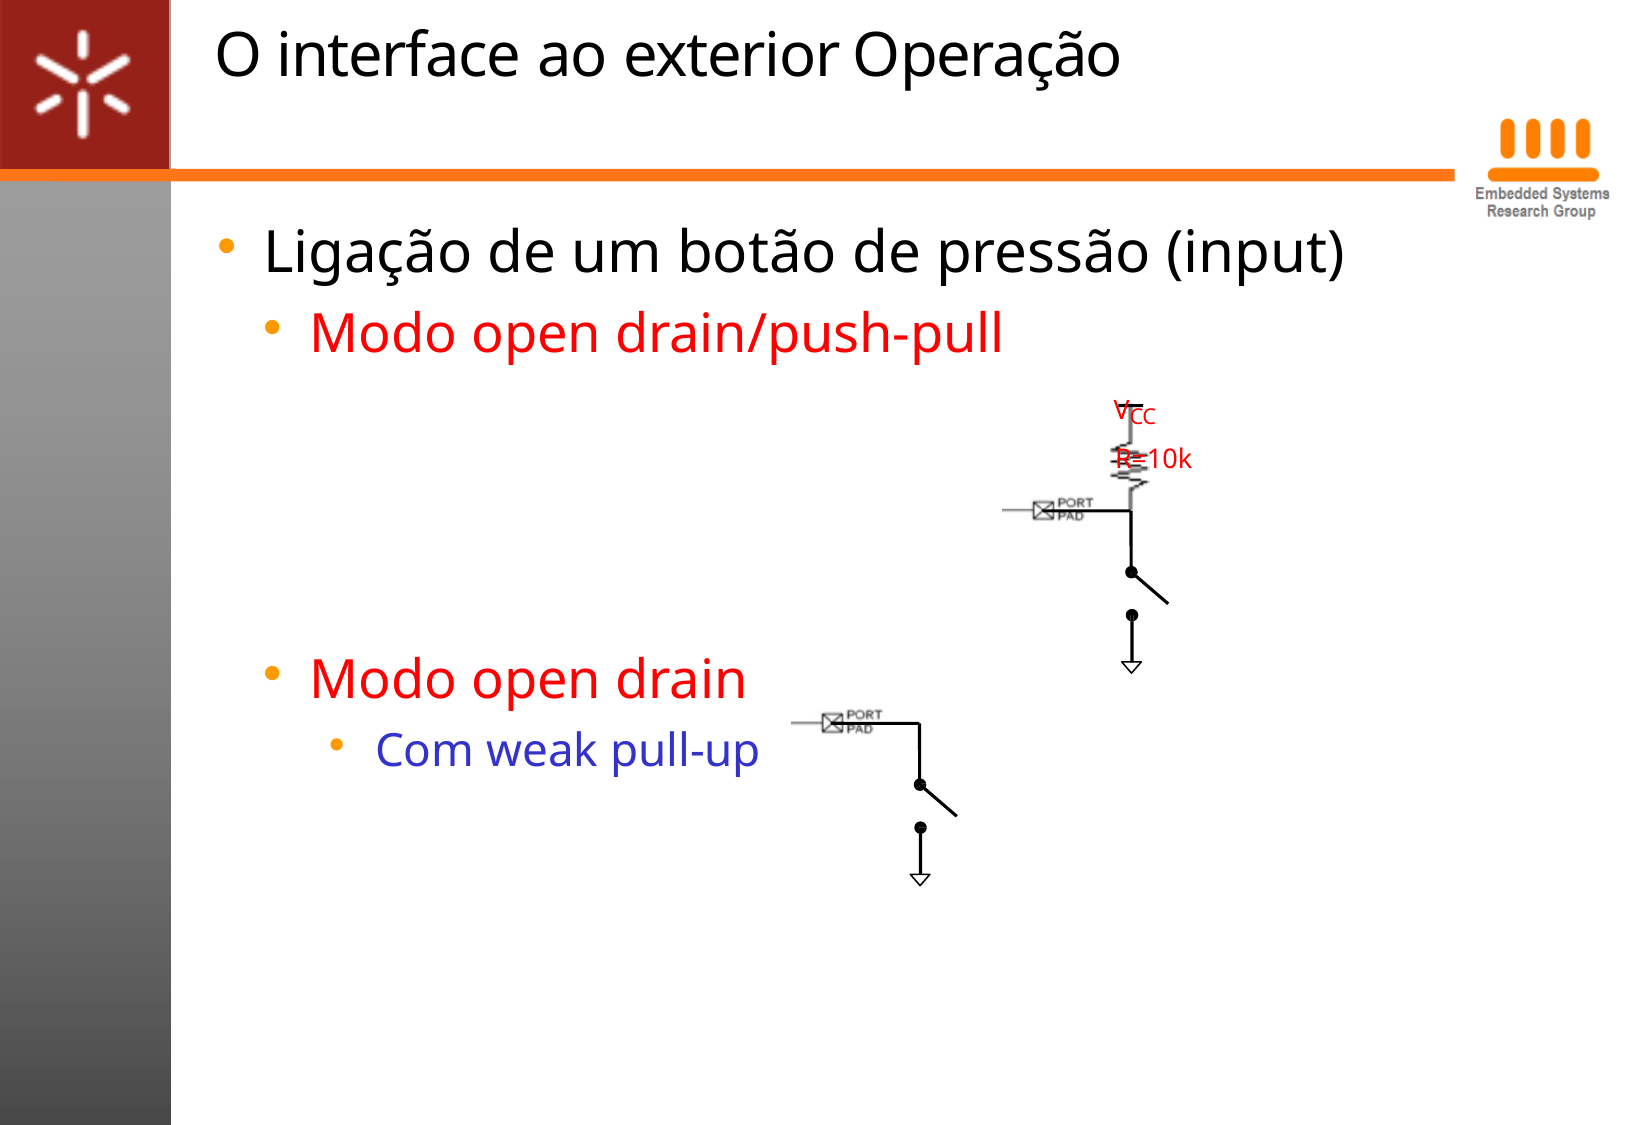

# O interface ao exterior Operação
Ligação de um botão de pressão (input)
Modo open drain/push-pull
 VCC
 R=10k
Modo open drain
Com weak pull-up